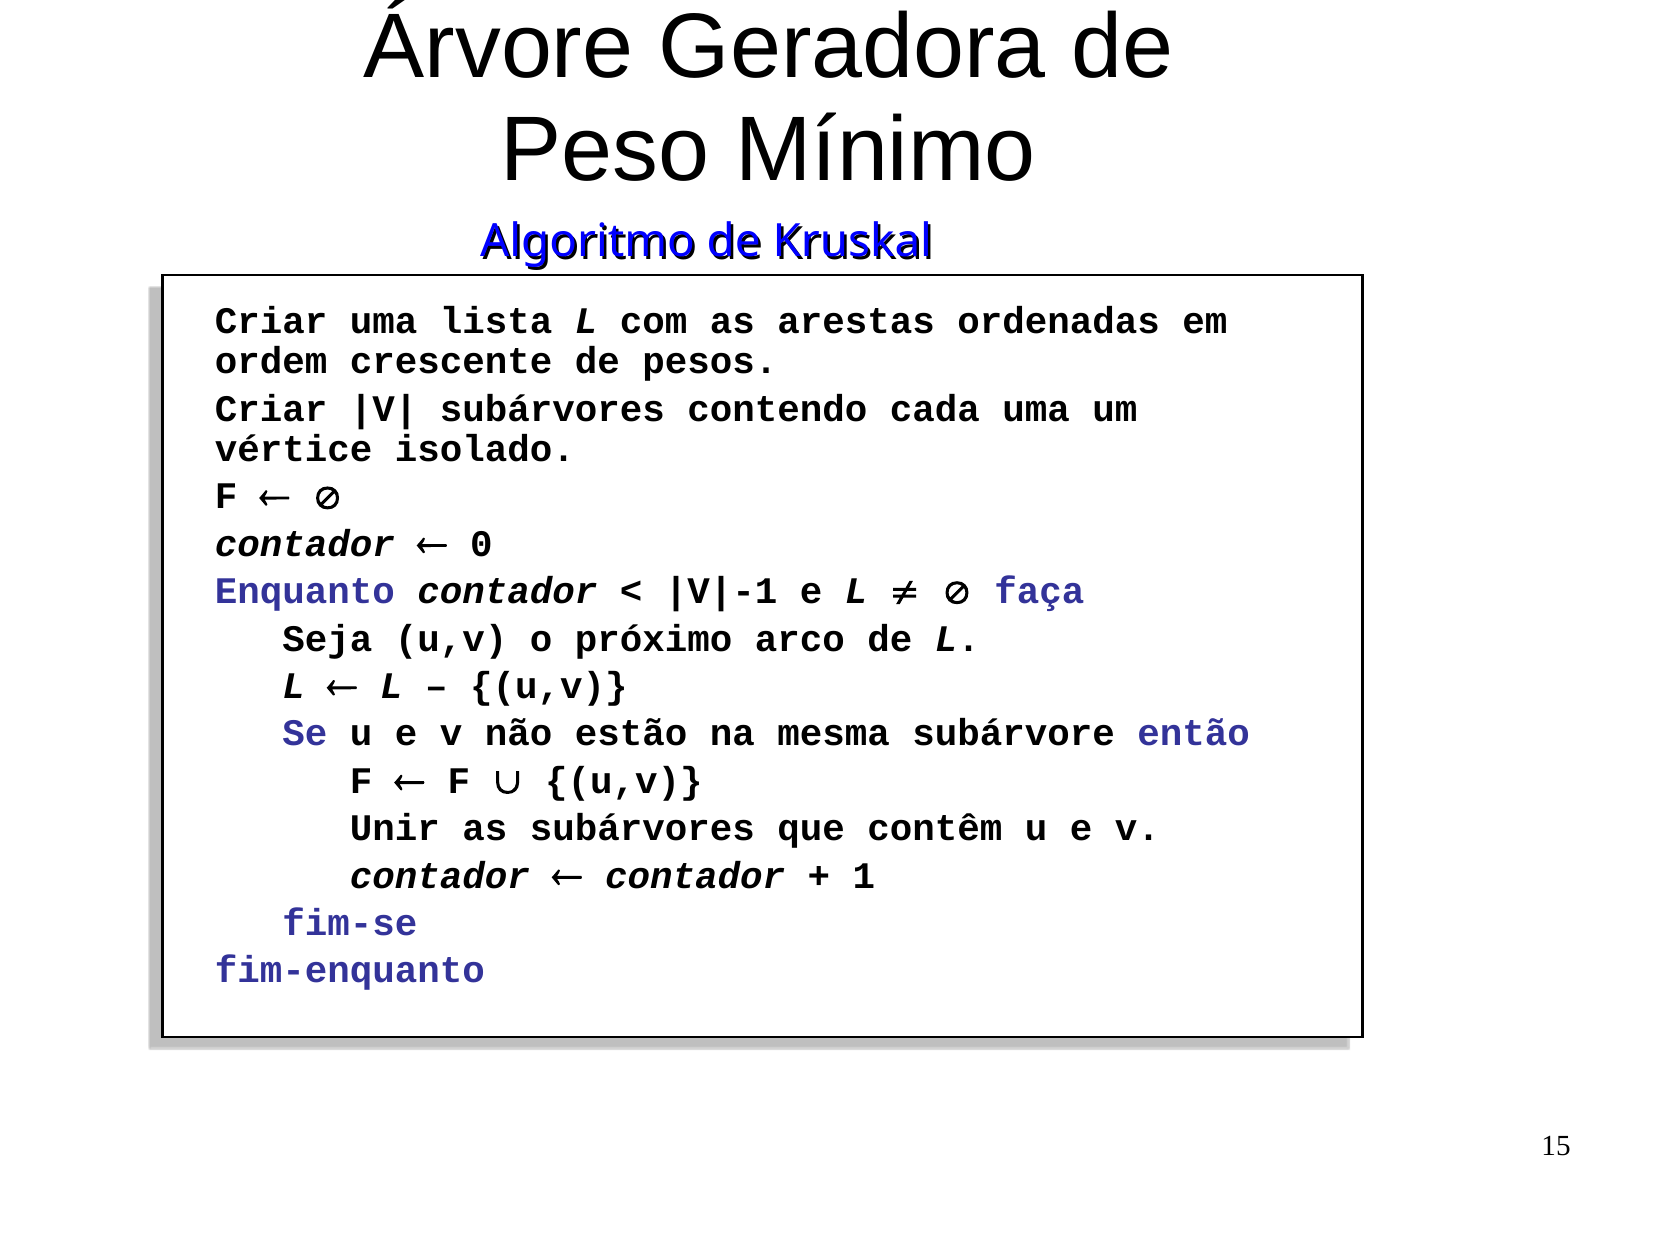

# Árvore Geradora de Peso Mínimo
Algoritmo de Kruskal
Criar uma lista L com as arestas ordenadas em ordem crescente de pesos.
Criar |V| subárvores contendo cada uma um vértice isolado.
F  
contador  0
Enquanto contador < |V|-1 e L   faça
 Seja (u,v) o próximo arco de L.
 L  L – {(u,v)}
 Se u e v não estão na mesma subárvore então
 F  F  {(u,v)}
 Unir as subárvores que contêm u e v.
 contador  contador + 1
 fim-se
fim-enquanto
15